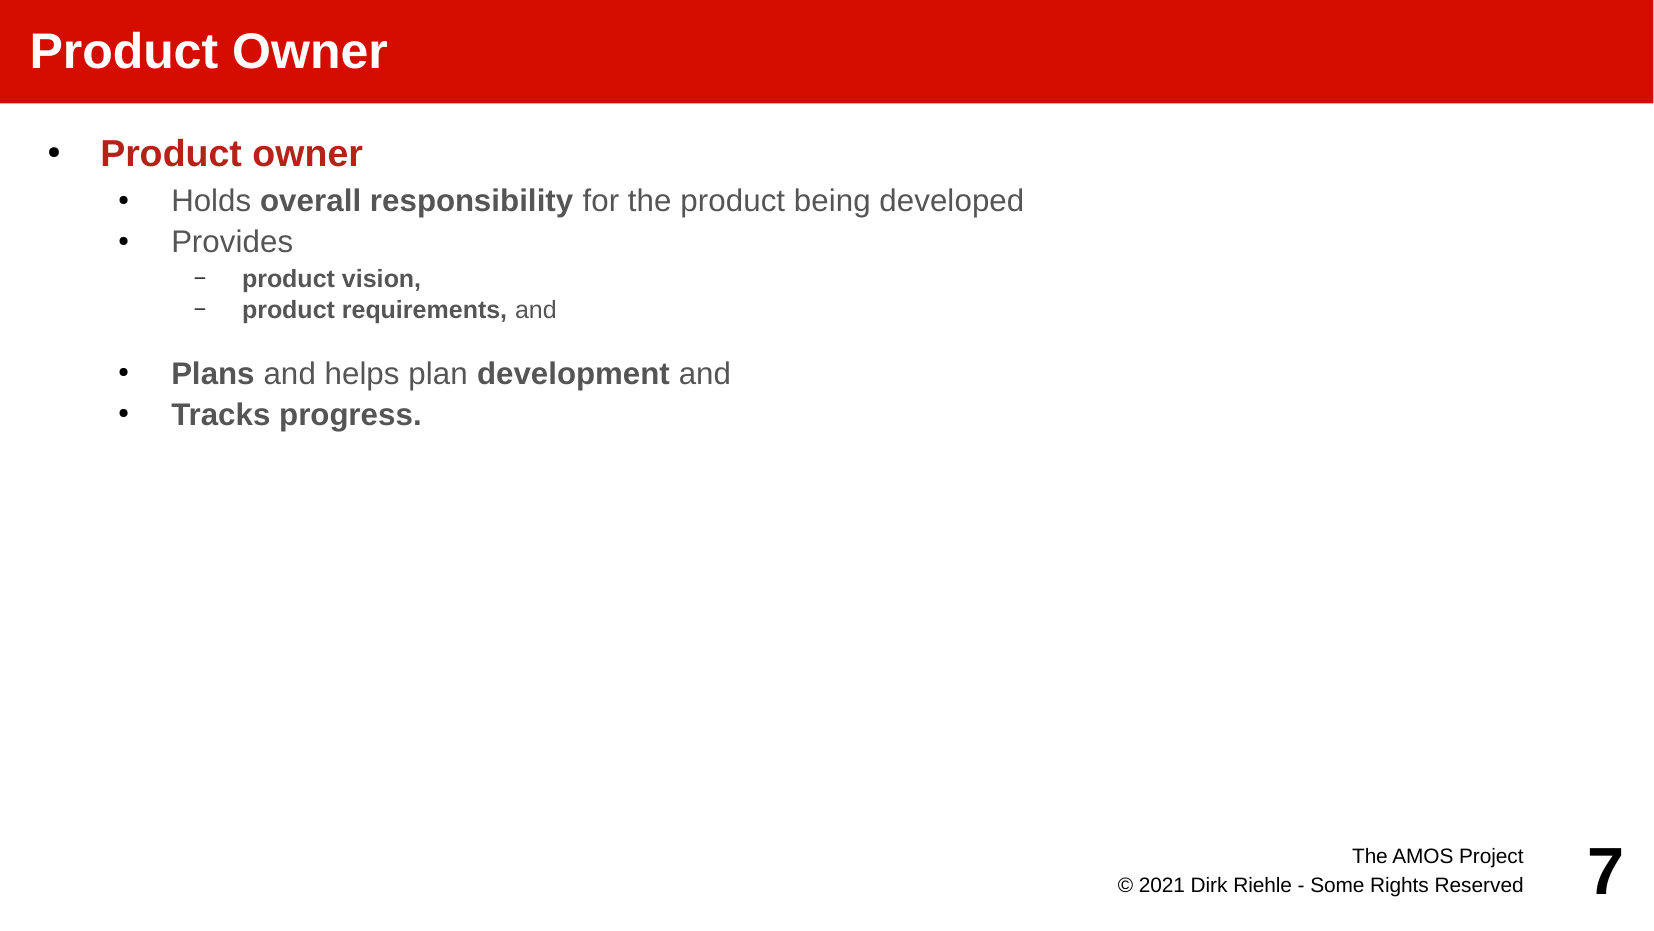

# Product Owner
Product owner
Holds overall responsibility for the product being developed
Provides
product vision,
product requirements, and
Plans and helps plan development and
Tracks progress.
The AMOS Project
7
© 2021 Dirk Riehle - Some Rights Reserved